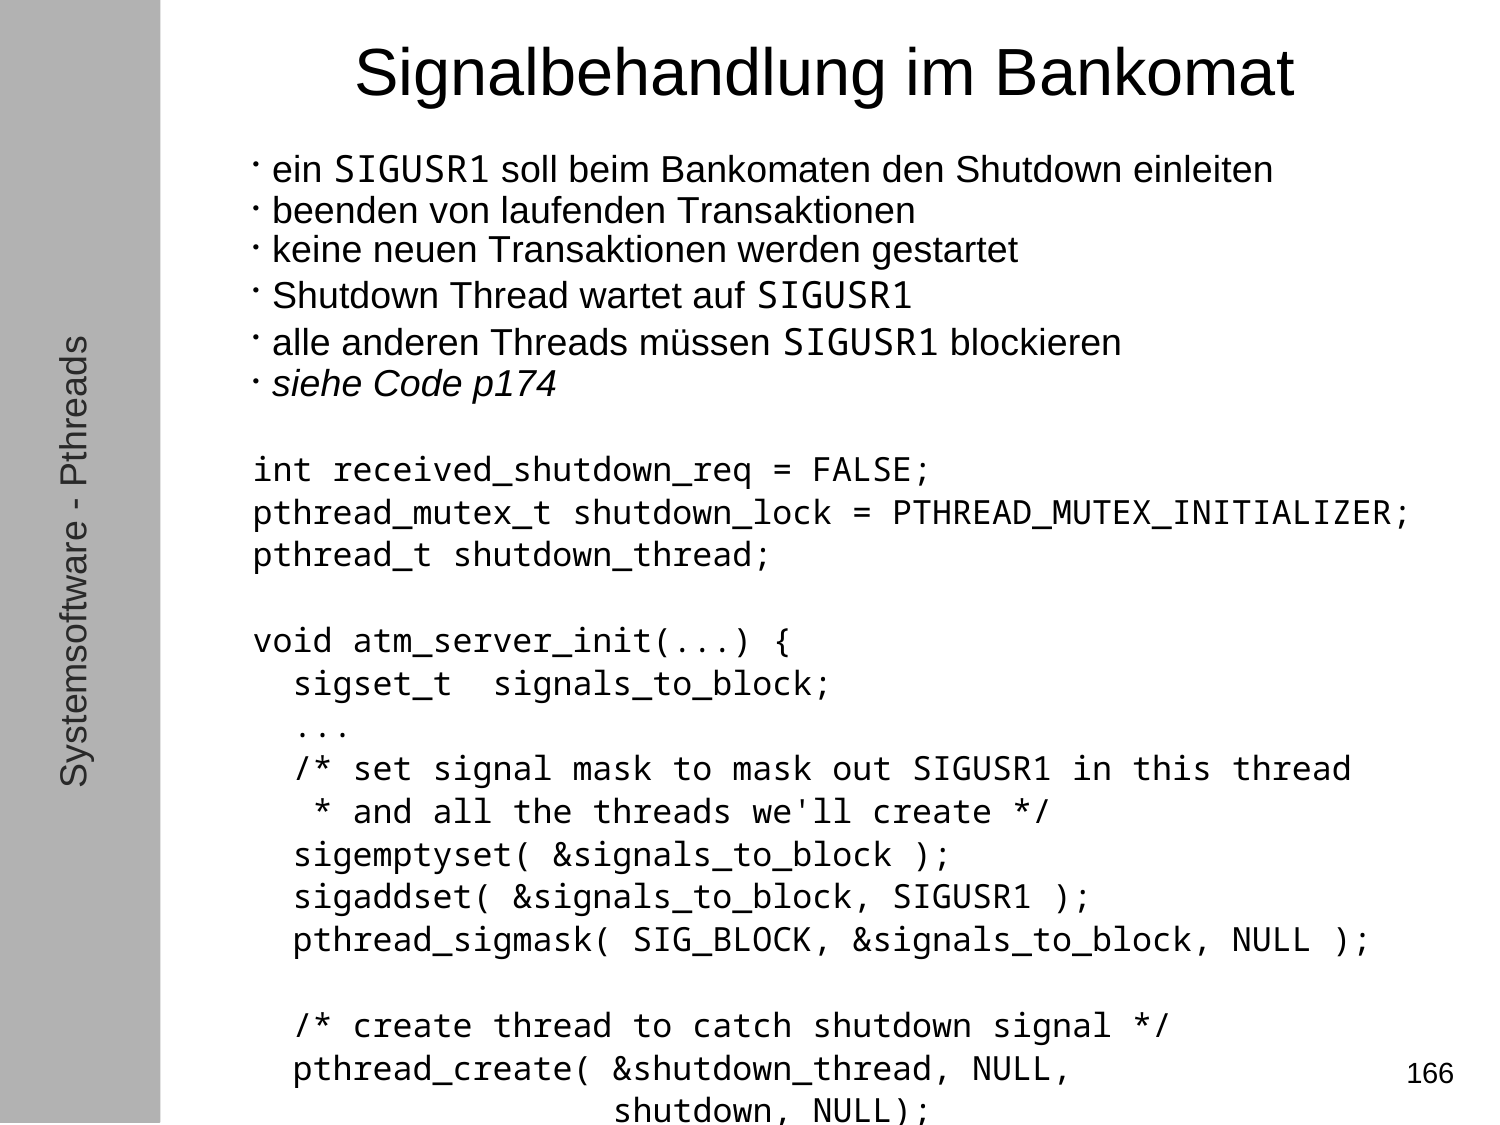

Signalbehandlung im Bankomat
ein SIGUSR1 soll beim Bankomaten den Shutdown einleiten
beenden von laufenden Transaktionen
keine neuen Transaktionen werden gestartet
Shutdown Thread wartet auf SIGUSR1
alle anderen Threads müssen SIGUSR1 blockieren
siehe Code p174
int received_shutdown_req = FALSE;
pthread_mutex_t shutdown_lock = PTHREAD_MUTEX_INITIALIZER;
pthread_t shutdown_thread;
void atm_server_init(...) {
 sigset_t signals_to_block;
 ...
 /* set signal mask to mask out SIGUSR1 in this thread
 * and all the threads we'll create */
 sigemptyset( &signals_to_block );
 sigaddset( &signals_to_block, SIGUSR1 );
 pthread_sigmask( SIG_BLOCK, &signals_to_block, NULL );
 /* create thread to catch shutdown signal */
 pthread_create( &shutdown_thread, NULL,
 shutdown, NULL);
Systemsoftware - Pthreads